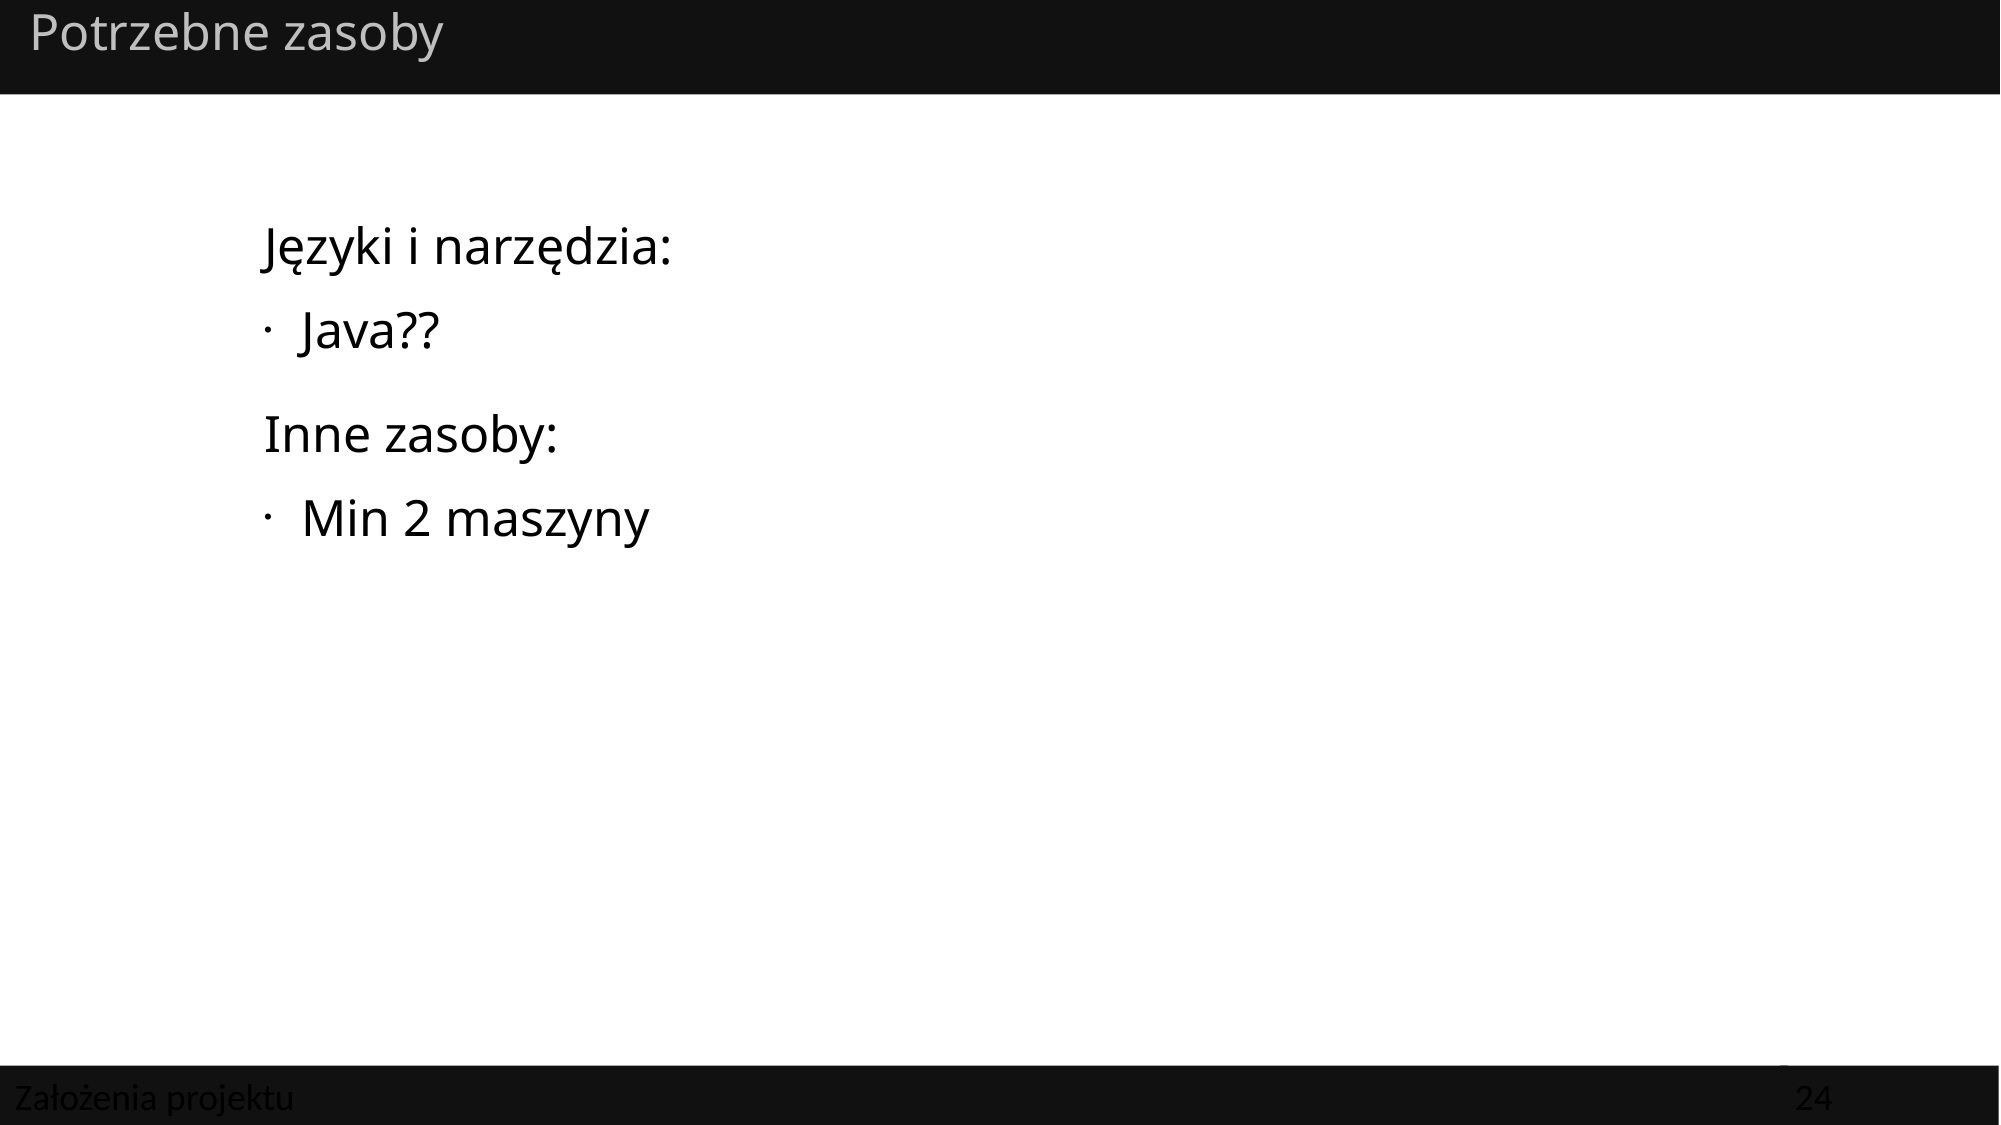

# Potrzebne zasoby
Języki i narzędzia:
Java??
Inne zasoby:
Min 2 maszyny
Założenia projektu